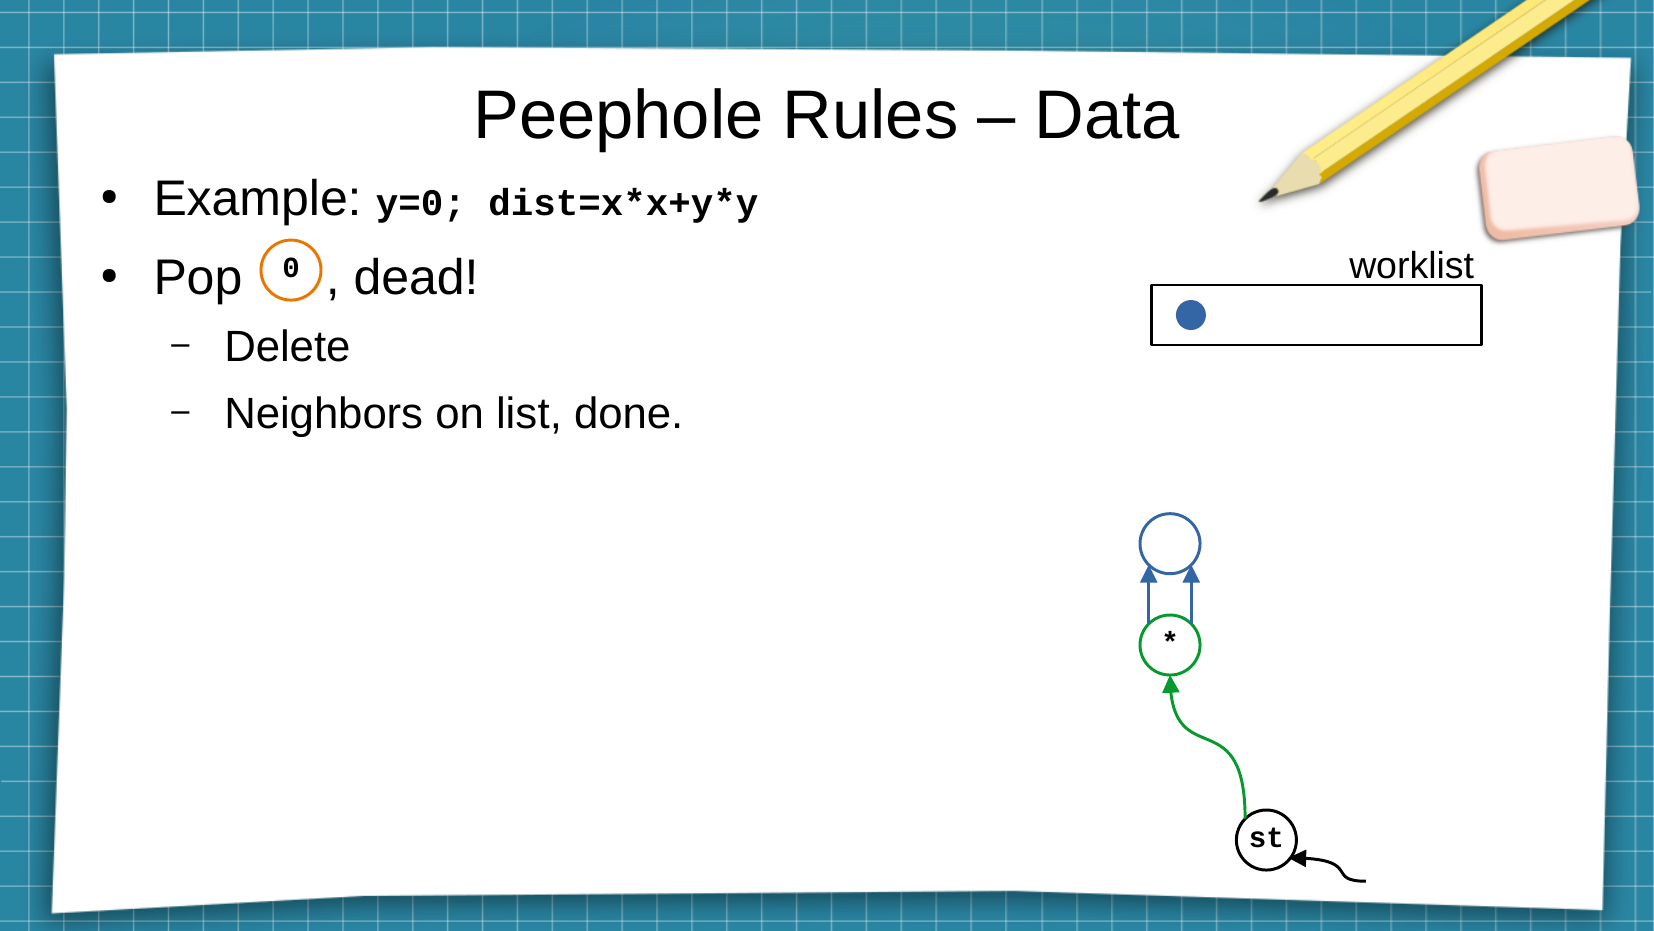

# Peephole Rules – Data
Example: y=0; dist=x*x+y*y
Pop , dead!
Delete
Neighbors on list, done.
worklist
0
*
st